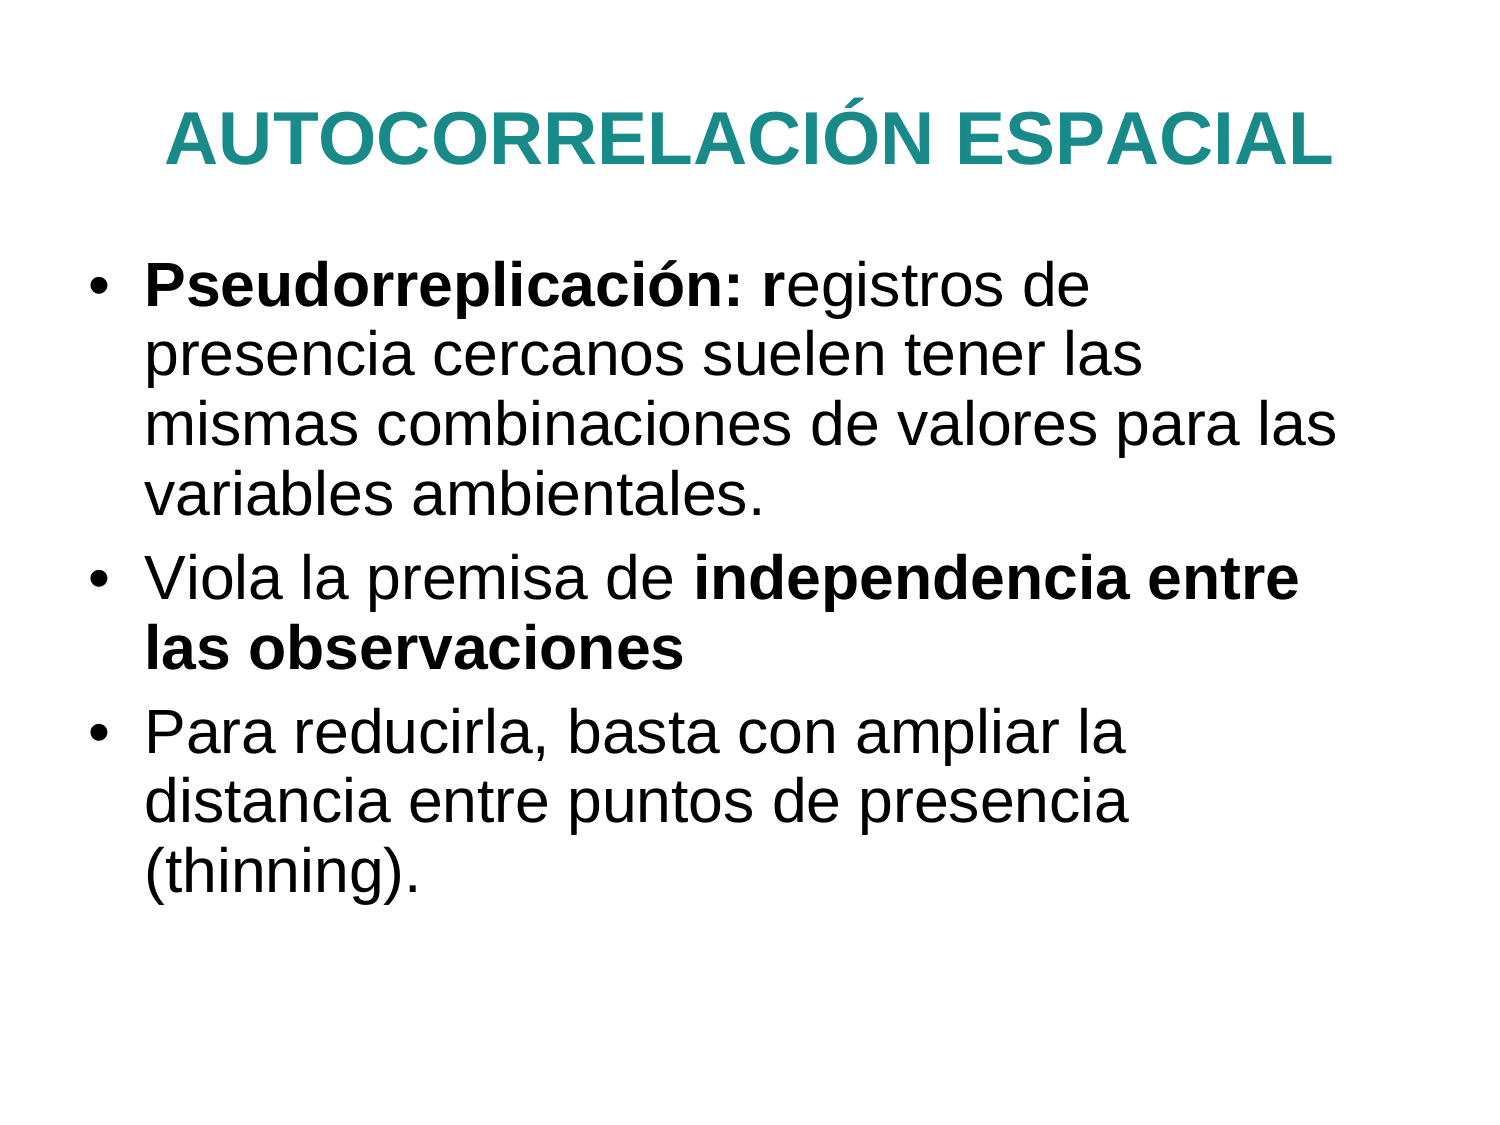

# AUTOCORRELACIÓN ESPACIAL
Pseudorreplicación: registros de presencia cercanos suelen tener las mismas combinaciones de valores para las variables ambientales.
Viola la premisa de independencia entre las observaciones
Para reducirla, basta con ampliar la distancia entre puntos de presencia (thinning).